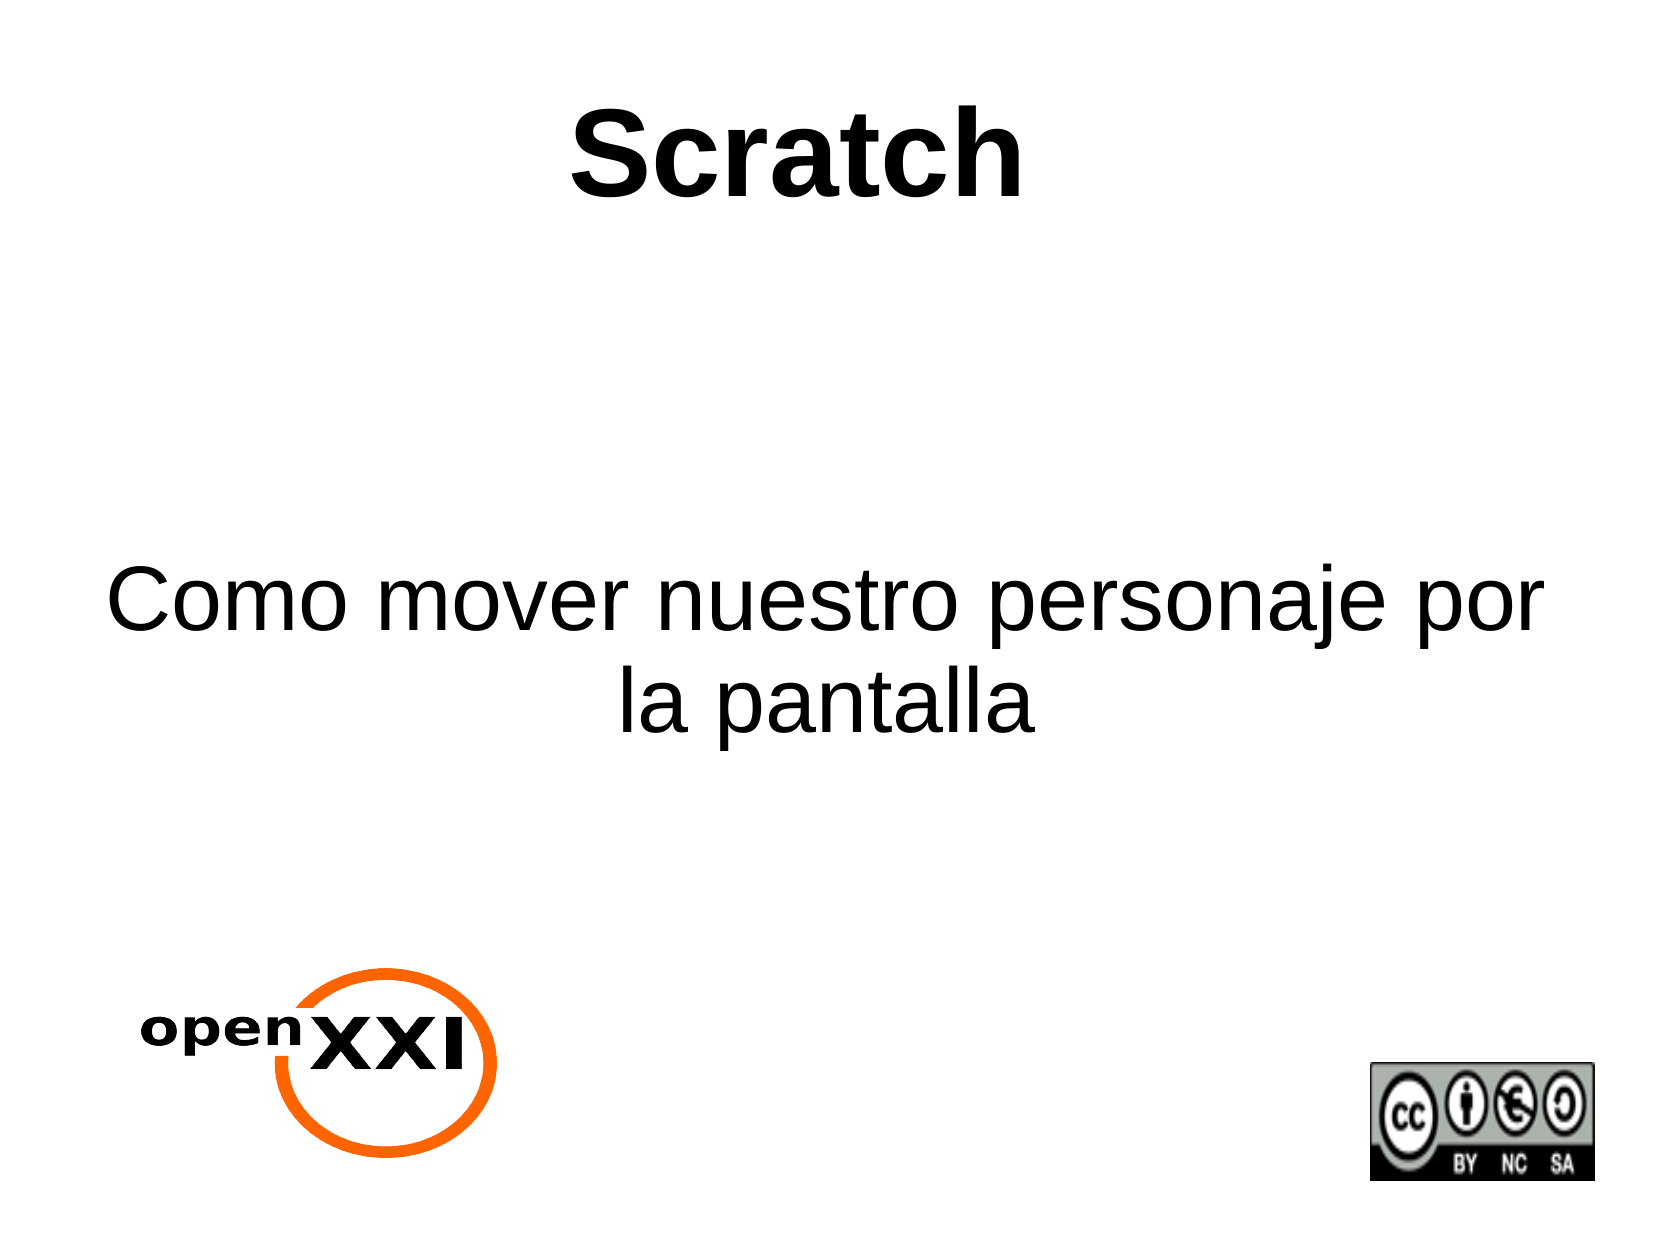

# Scratch
Como mover nuestro personaje por la pantalla